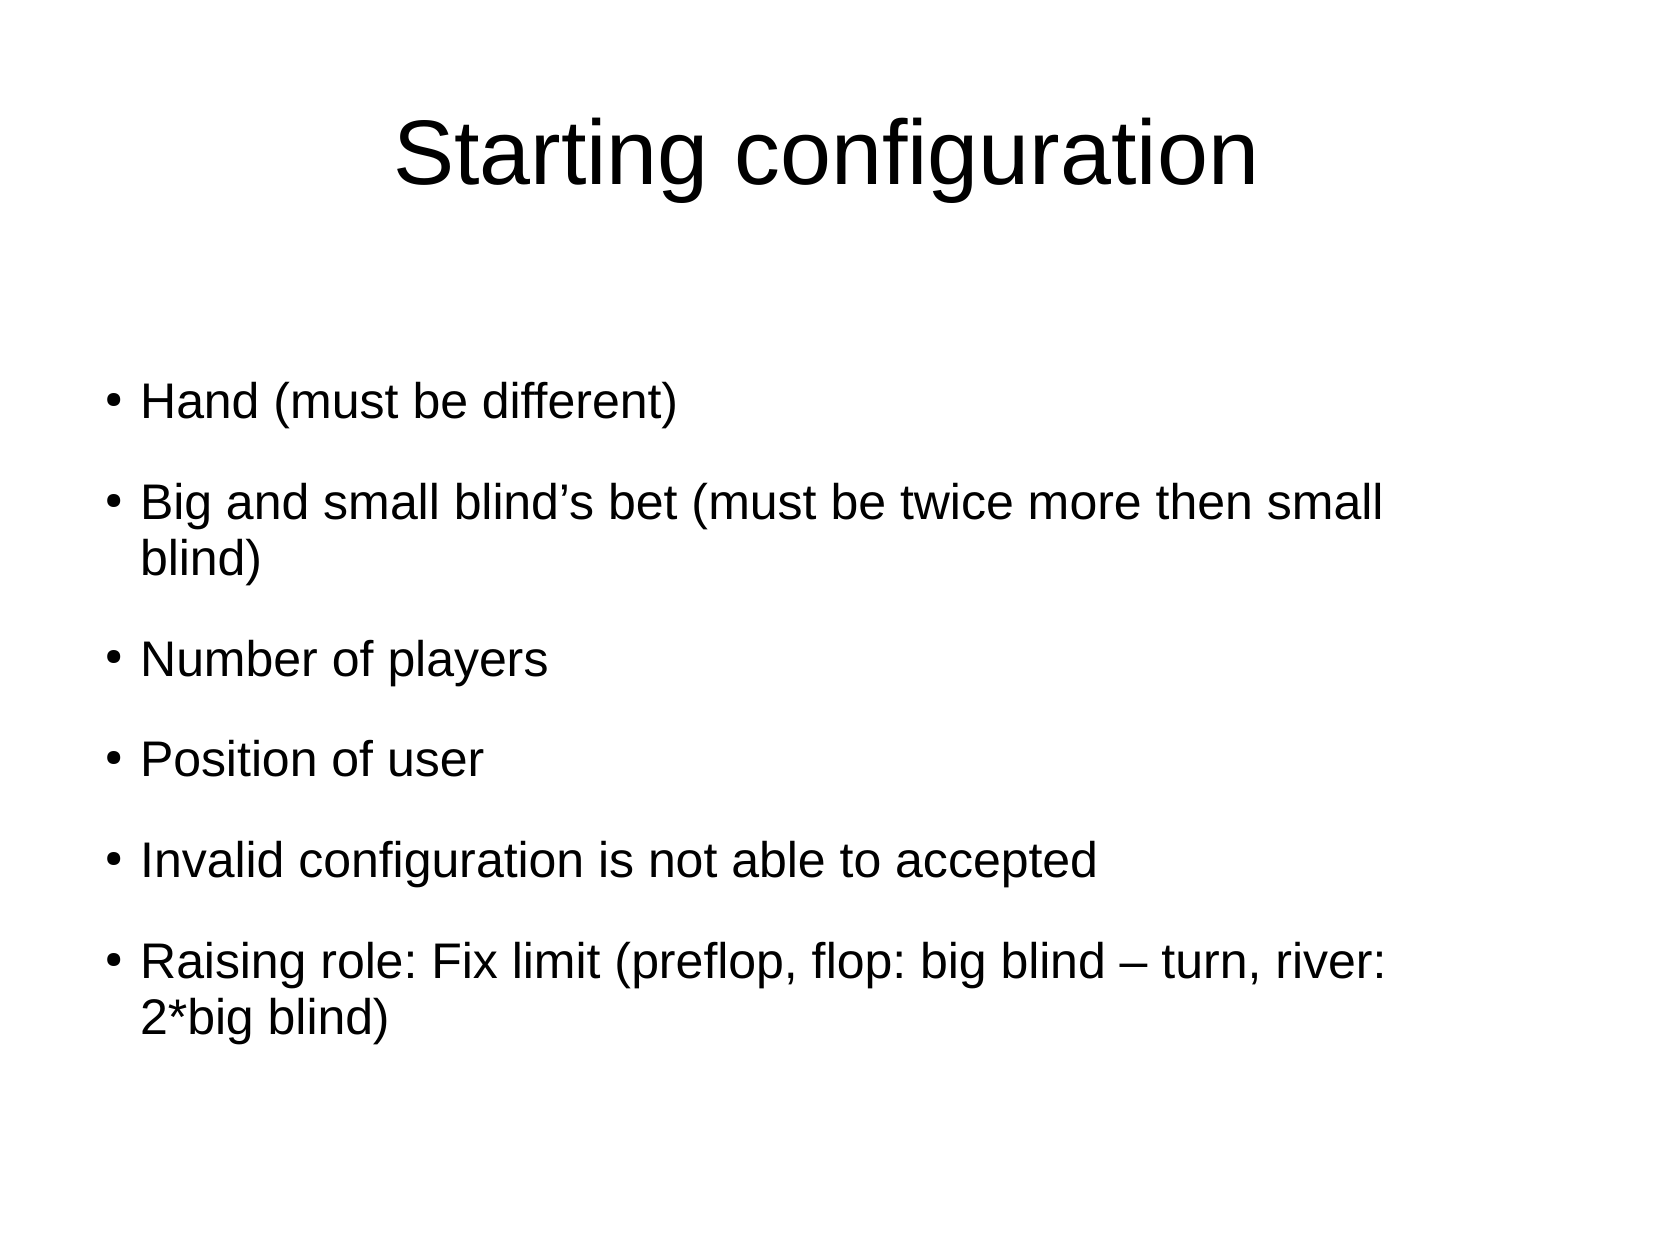

# Starting configuration
Hand (must be different)
Big and small blind’s bet (must be twice more then small blind)
Number of players
Position of user
Invalid configuration is not able to accepted
Raising role: Fix limit (preflop, flop: big blind – turn, river: 2*big blind)